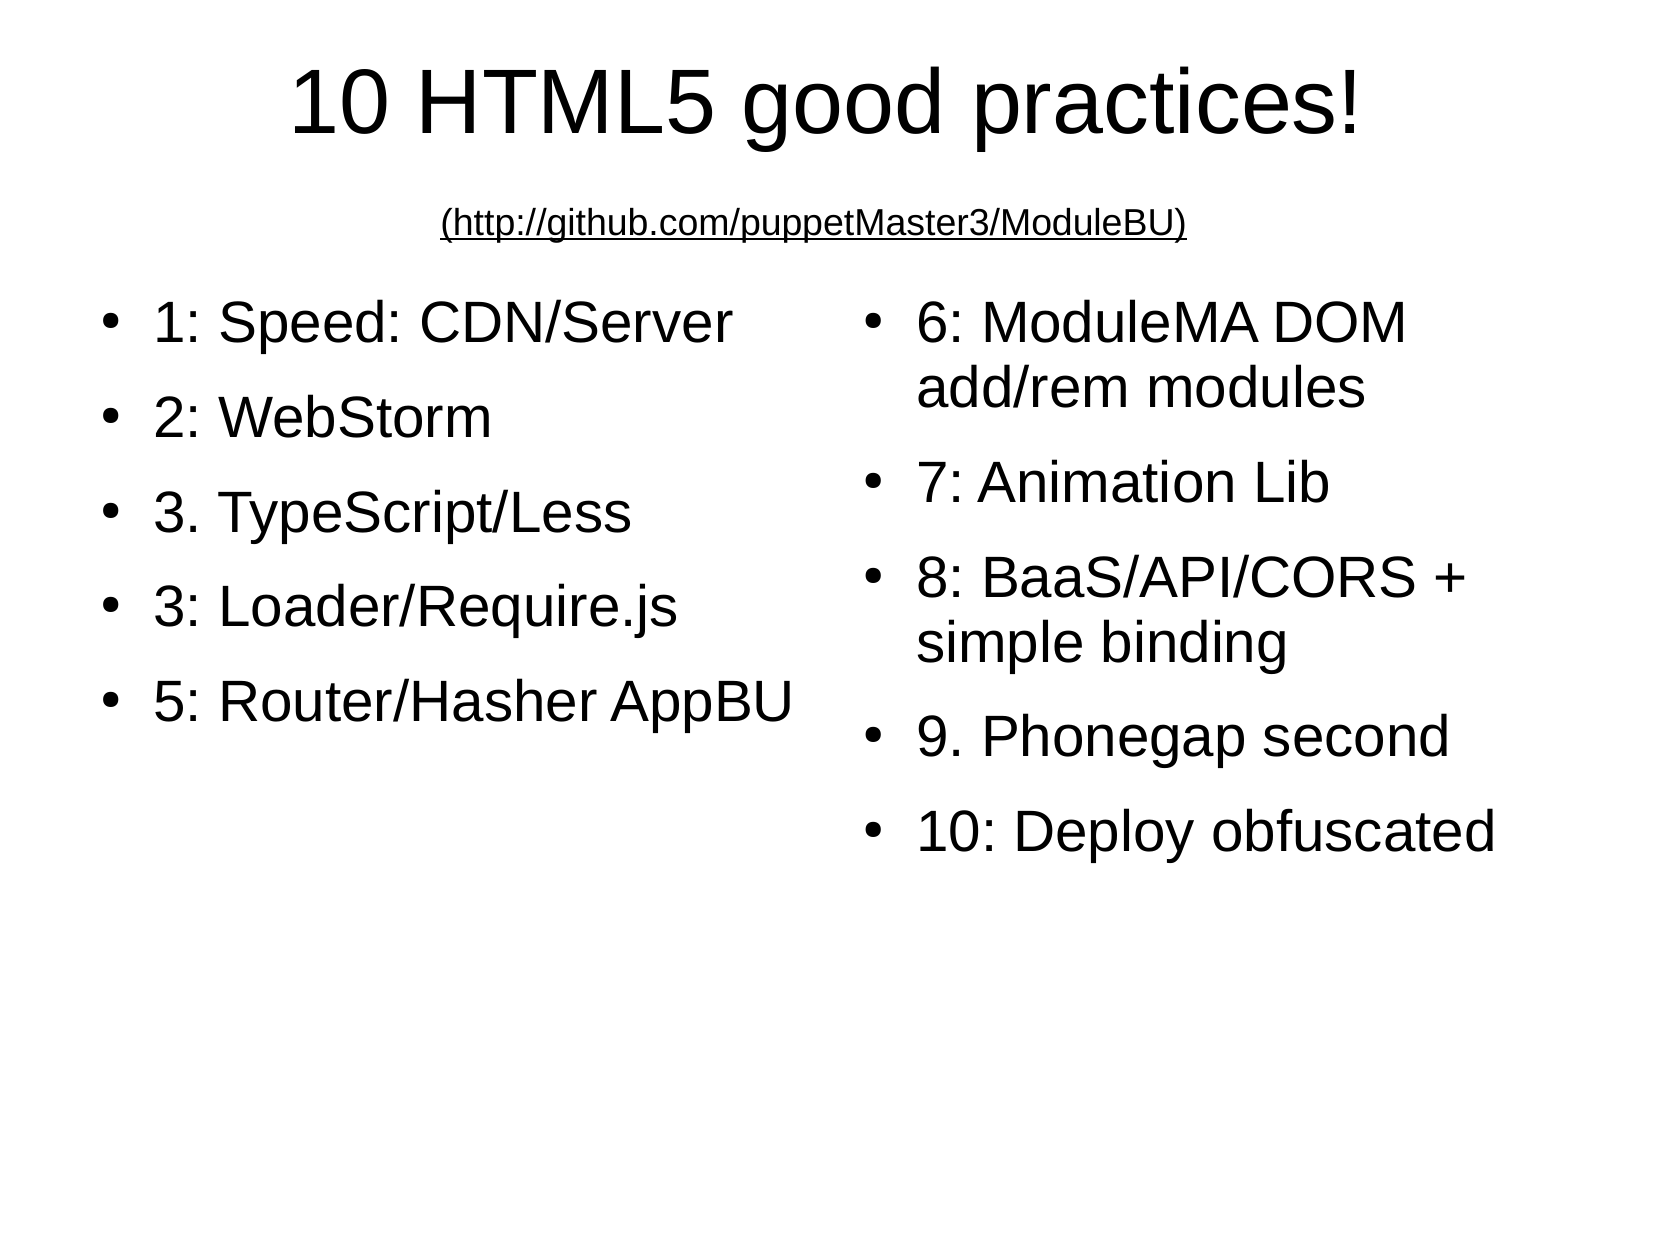

# 10 HTML5 good practices! (http://github.com/puppetMaster3/ModuleBU)
1: Speed: CDN/Server
2: WebStorm
3. TypeScript/Less
3: Loader/Require.js
5: Router/Hasher AppBU
6: ModuleMA DOM add/rem modules
7: Animation Lib
8: BaaS/API/CORS + simple binding
9. Phonegap second
10: Deploy obfuscated